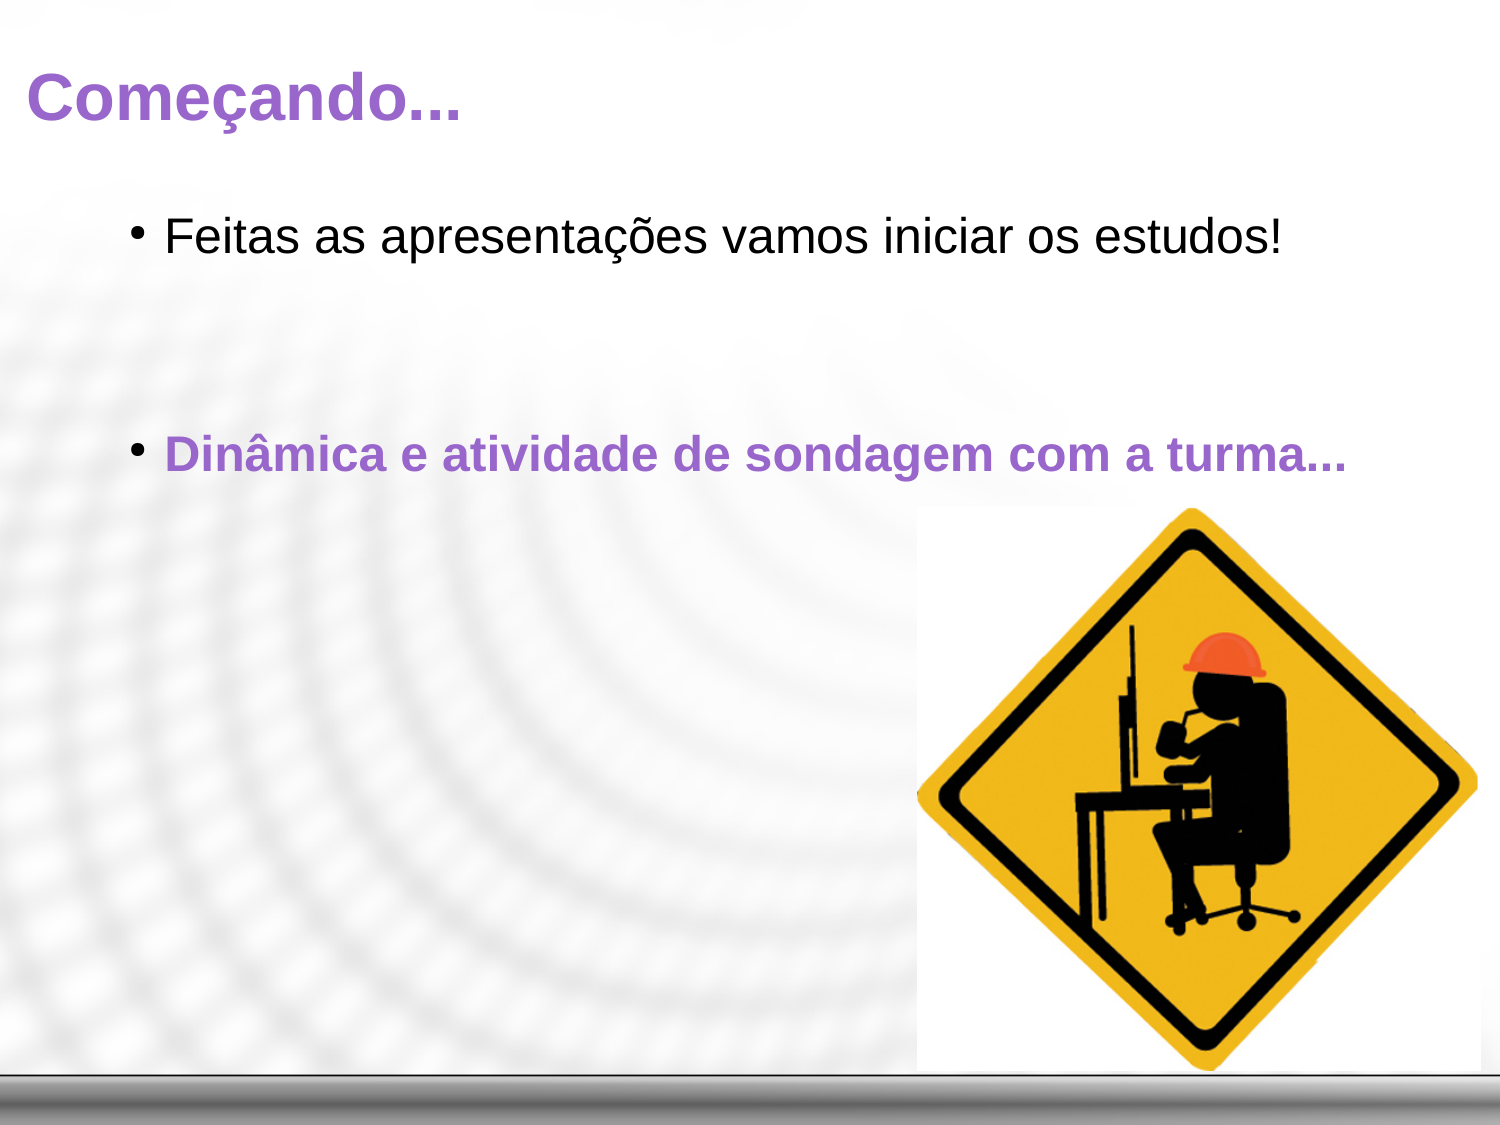

# Começando...
Feitas as apresentações vamos iniciar os estudos!
Dinâmica e atividade de sondagem com a turma...